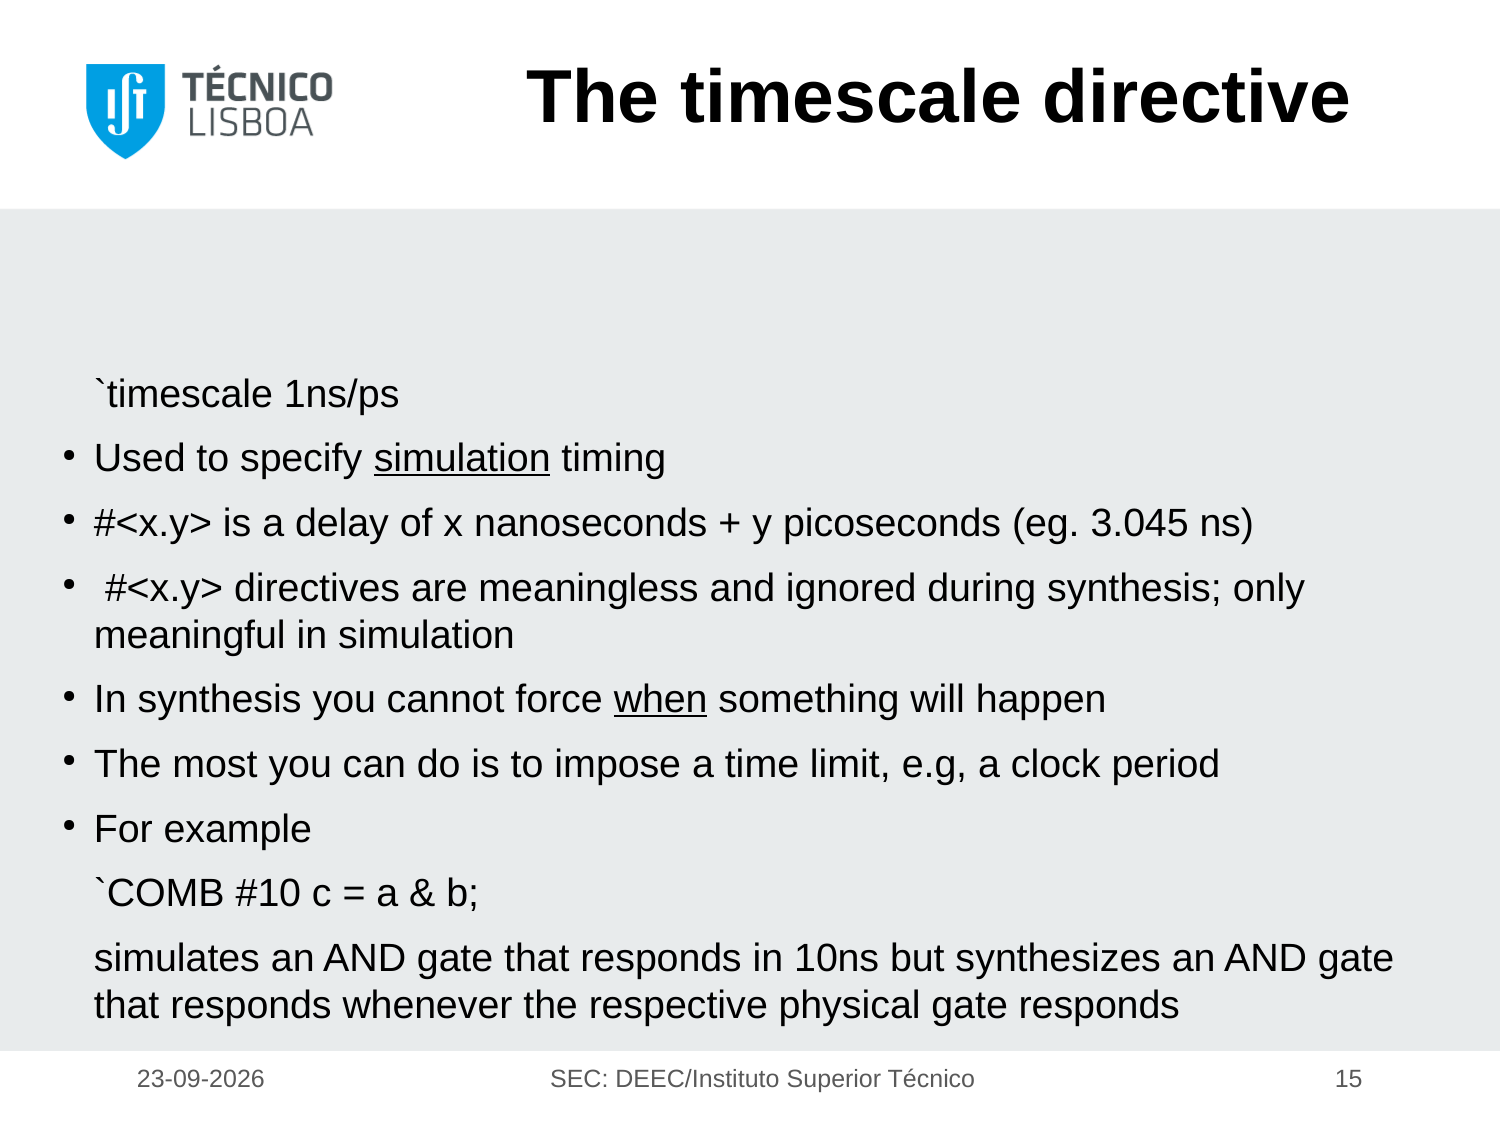

# The timescale directive
`timescale 1ns/ps
Used to specify simulation timing
#<x.y> is a delay of x nanoseconds + y picoseconds (eg. 3.045 ns)
 #<x.y> directives are meaningless and ignored during synthesis; only meaningful in simulation
In synthesis you cannot force when something will happen
The most you can do is to impose a time limit, e.g, a clock period
For example
`COMB #10 c = a & b;
simulates an AND gate that responds in 10ns but synthesizes an AND gate that responds whenever the respective physical gate responds
15